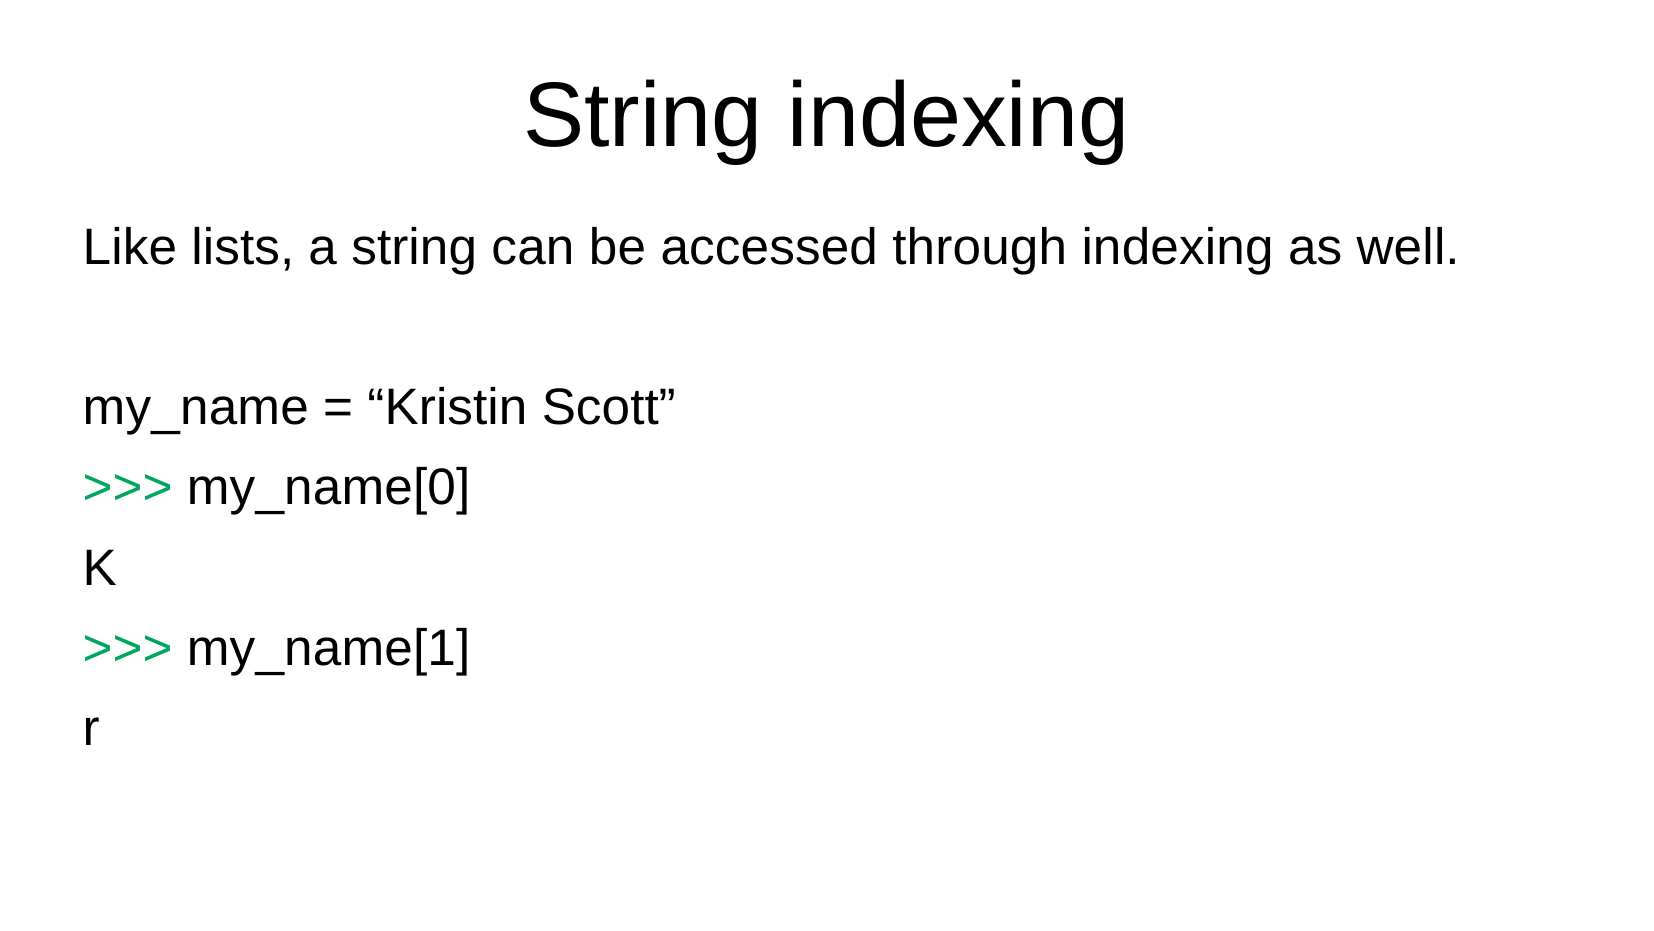

# String indexing
Like lists, a string can be accessed through indexing as well.
my_name = “Kristin Scott”
>>> my_name[0]
K
>>> my_name[1]
r